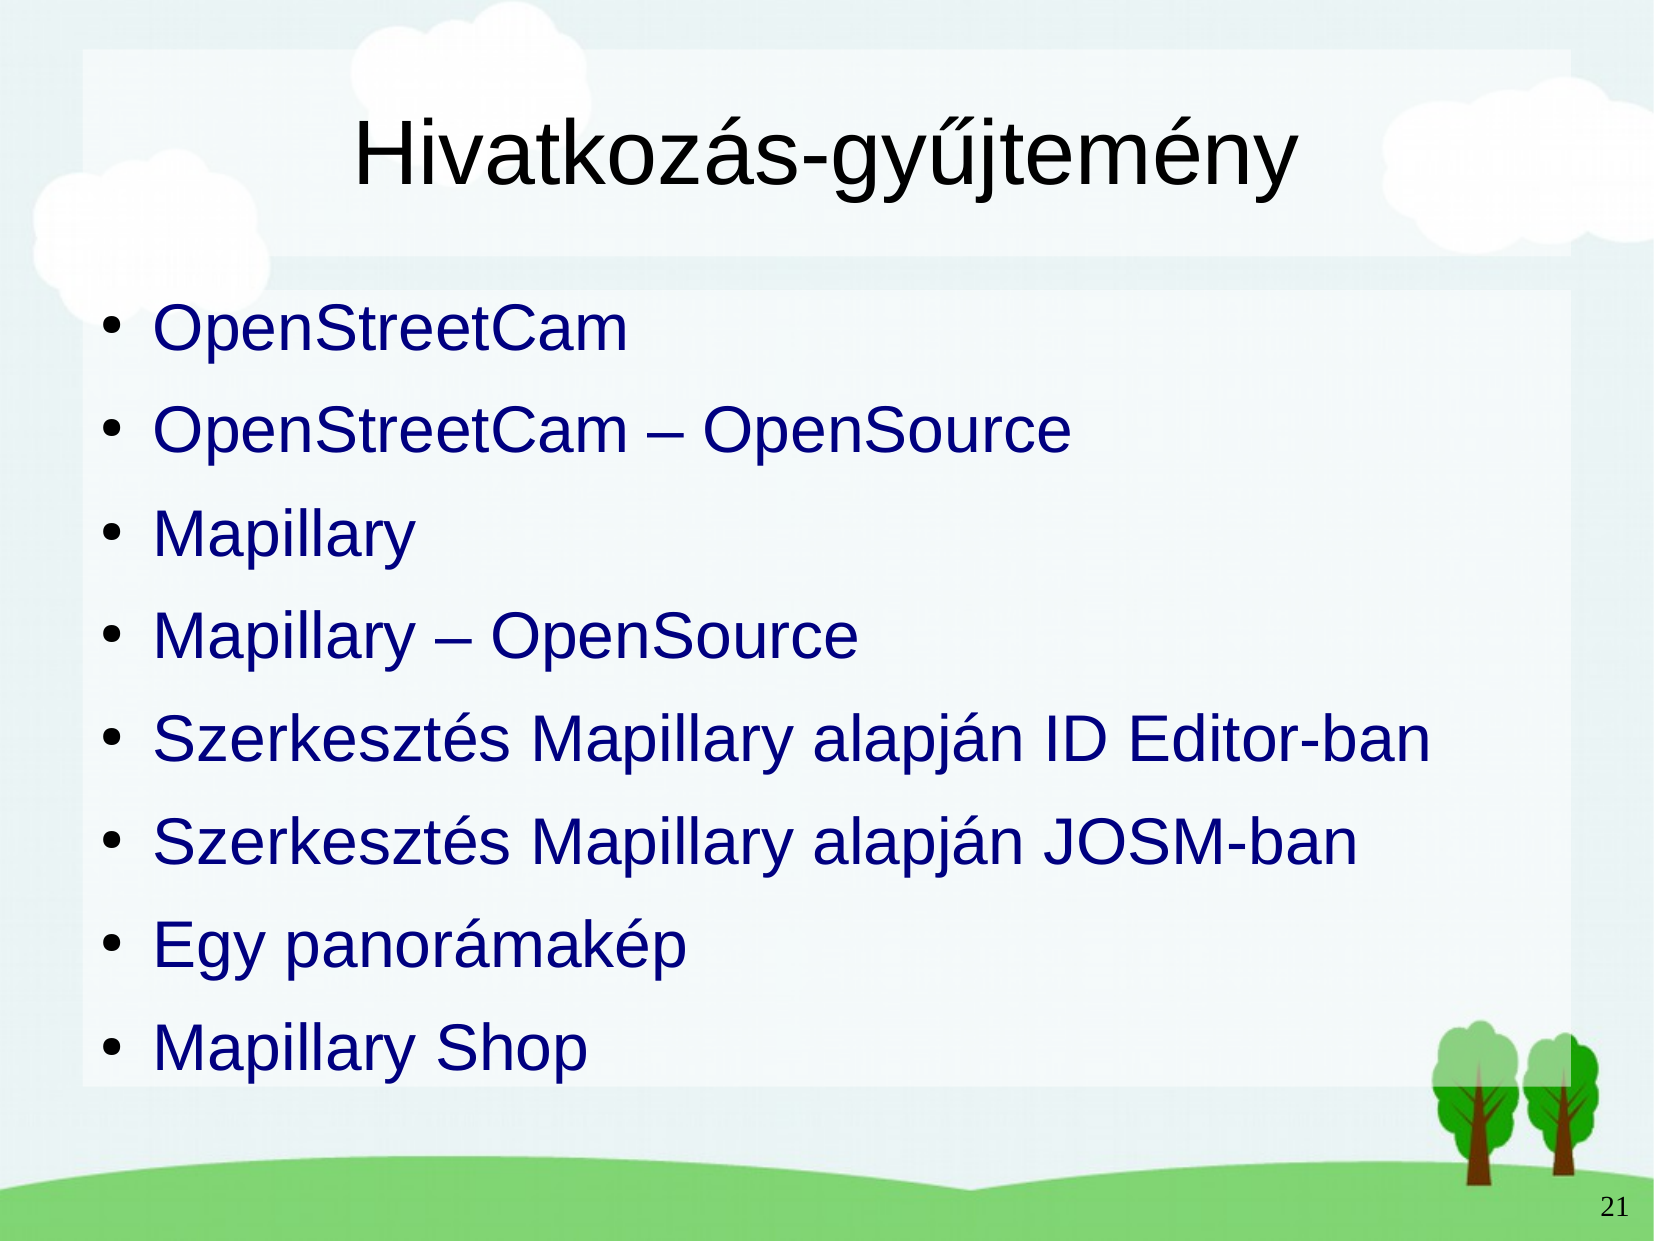

# Hivatkozás-gyűjtemény
OpenStreetCam
OpenStreetCam – OpenSource
Mapillary
Mapillary – OpenSource
Szerkesztés Mapillary alapján ID Editor-ban
Szerkesztés Mapillary alapján JOSM-ban
Egy panorámakép
Mapillary Shop
21